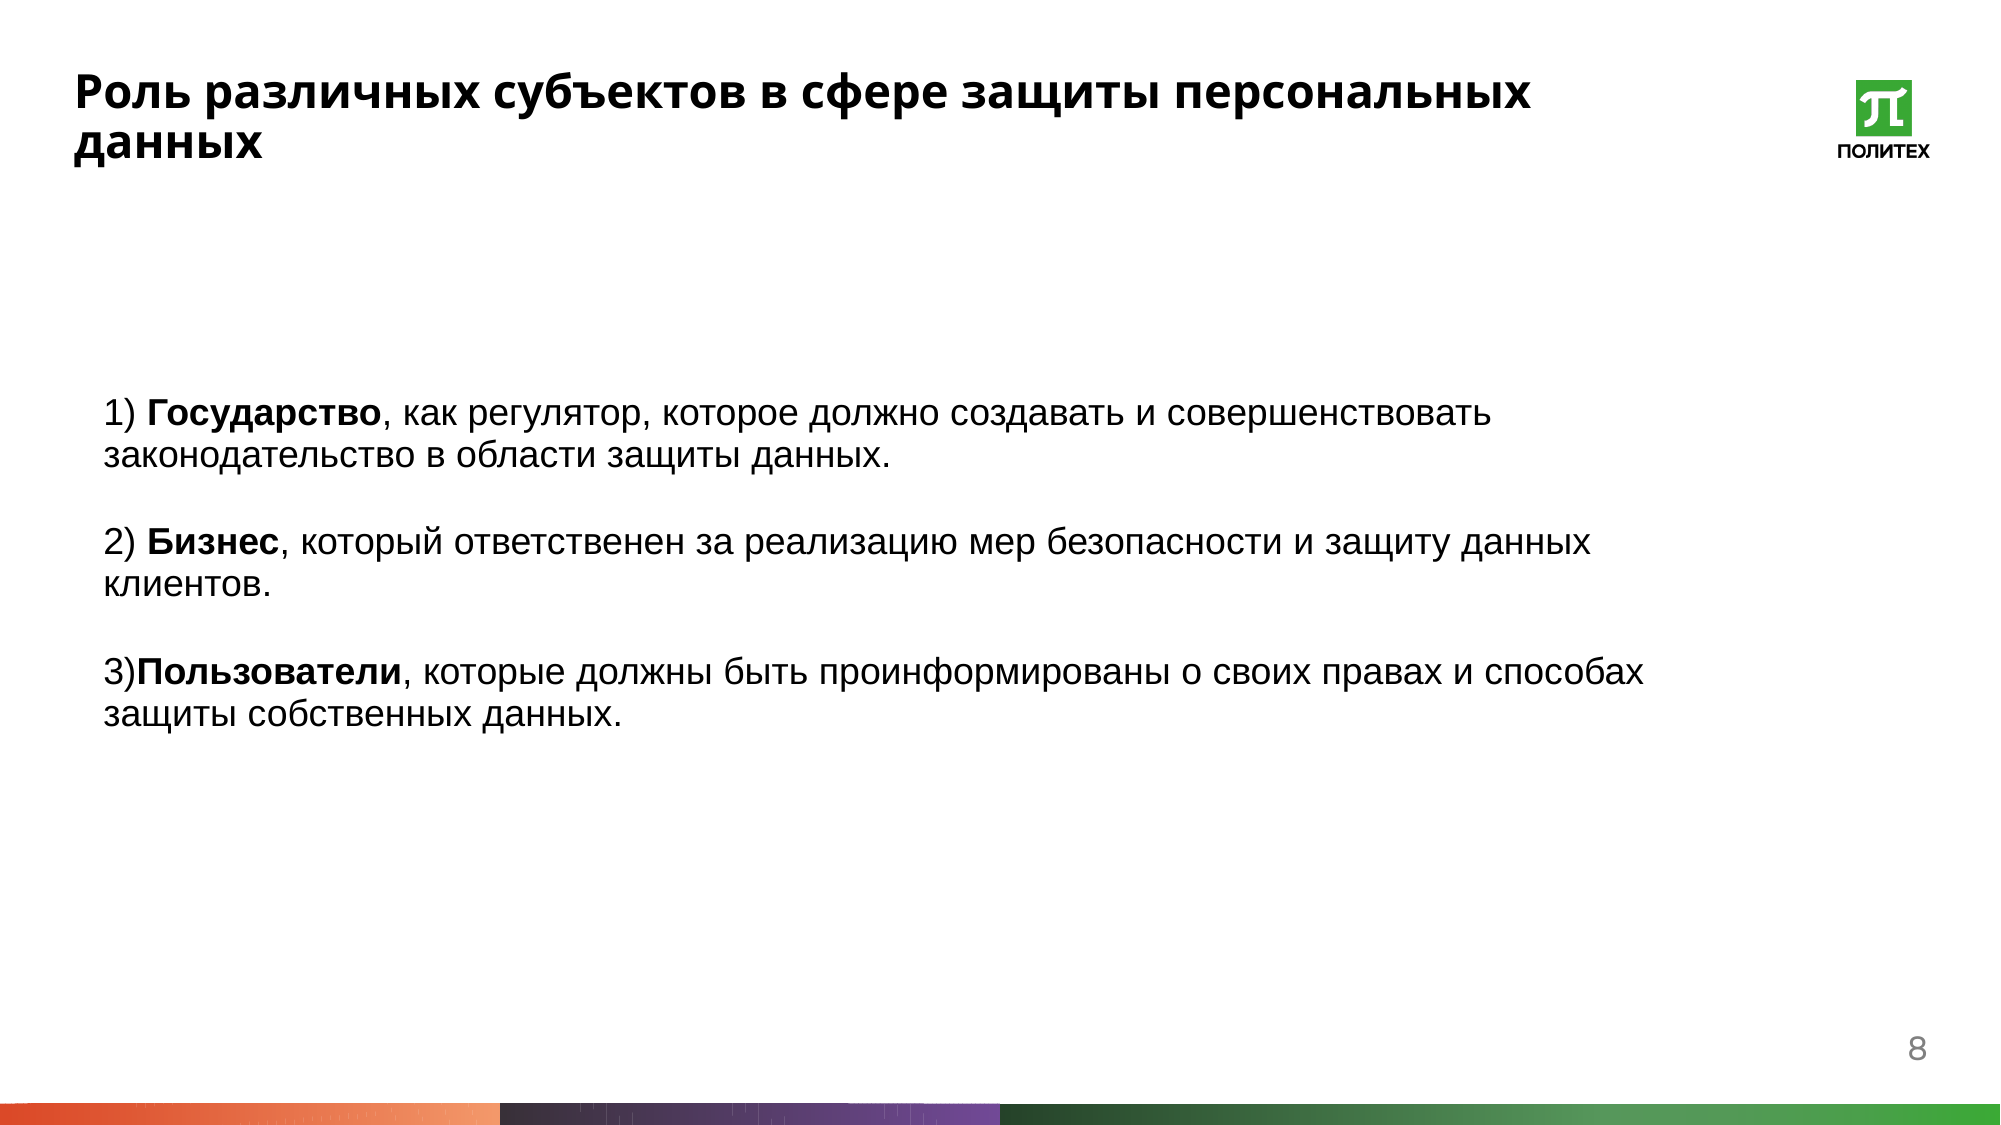

Роль различных субъектов в сфере защиты персональных данных
1) Государство, как регулятор, которое должно создавать и совершенствовать законодательство в области защиты данных.
2) Бизнес, который ответственен за реализацию мер безопасности и защиту данных клиентов.
3)Пользователи, которые должны быть проинформированы о своих правах и способах защиты собственных данных.